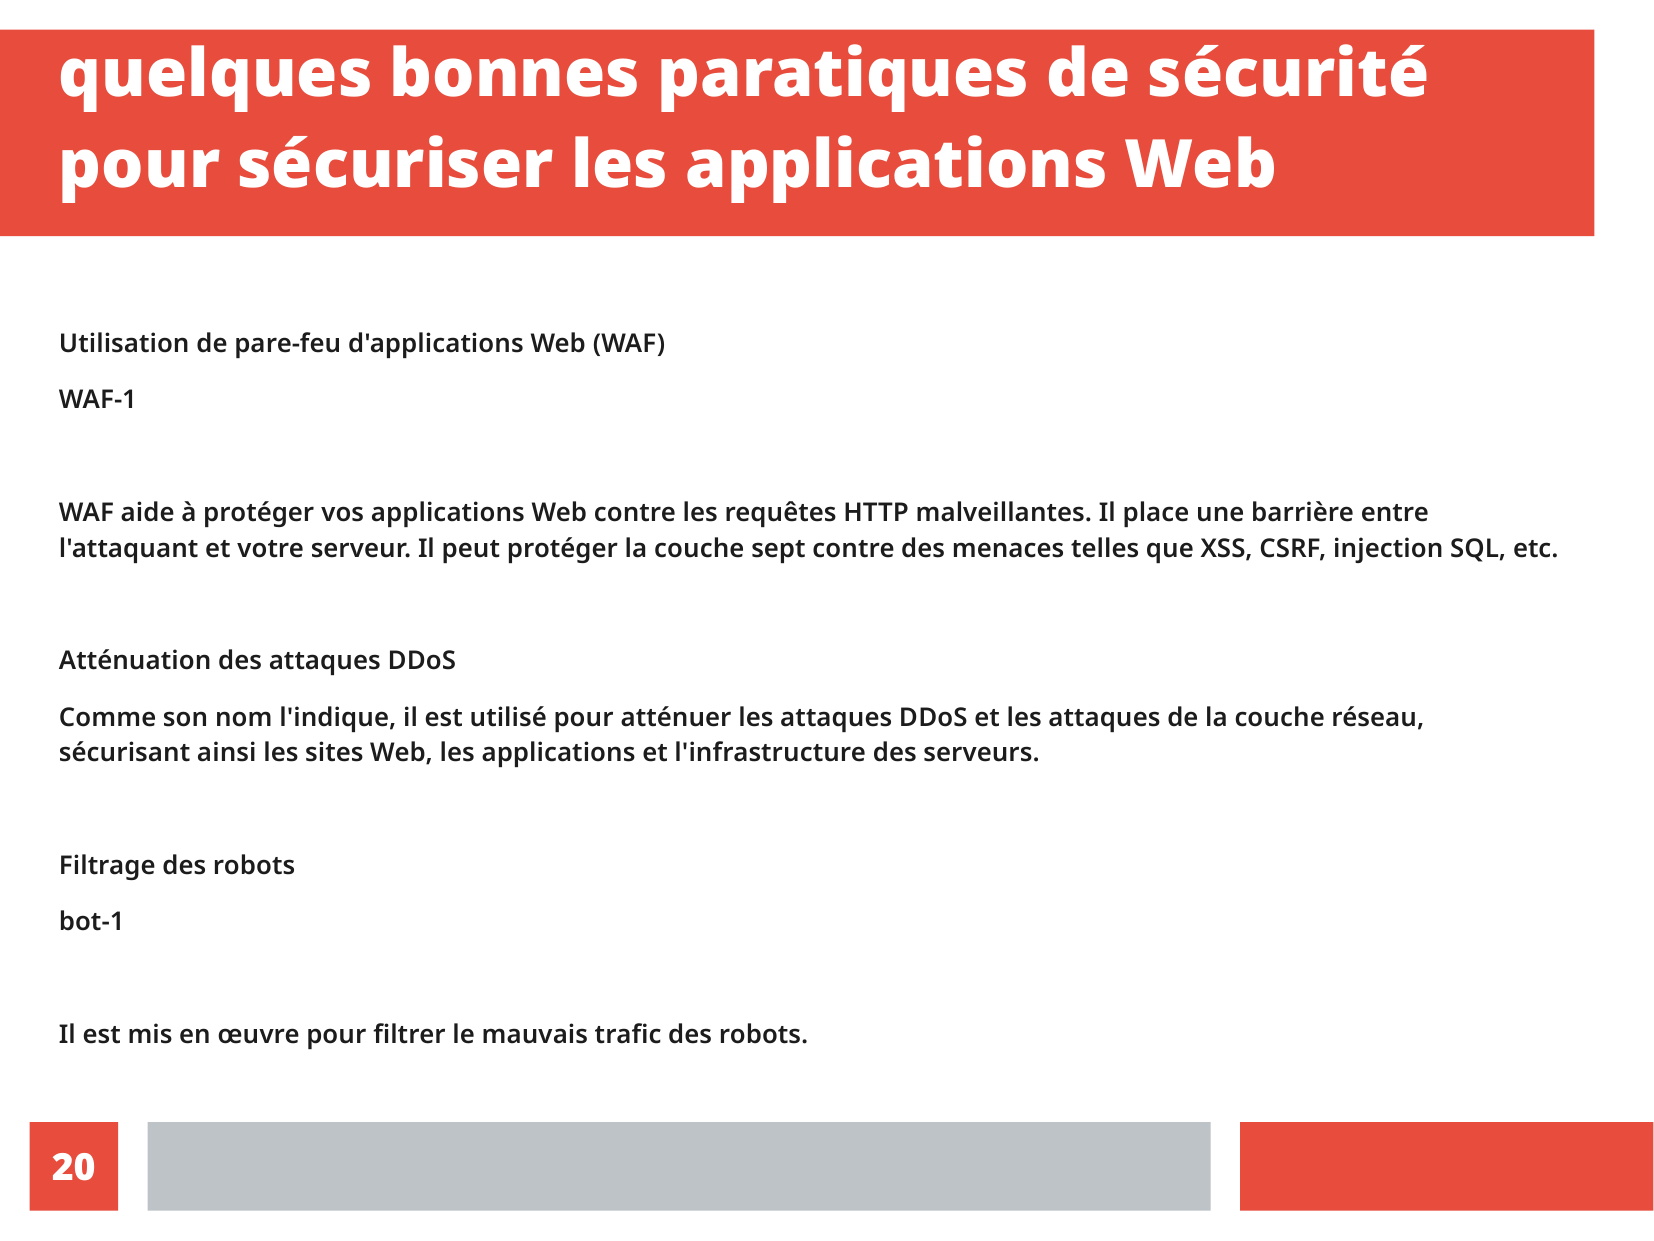

# quelques bonnes paratiques de sécurité pour sécuriser les applications Web
Utilisation de pare-feu d'applications Web (WAF)
WAF-1
WAF aide à protéger vos applications Web contre les requêtes HTTP malveillantes. Il place une barrière entre l'attaquant et votre serveur. Il peut protéger la couche sept contre des menaces telles que XSS, CSRF, injection SQL, etc.
Atténuation des attaques DDoS
Comme son nom l'indique, il est utilisé pour atténuer les attaques DDoS et les attaques de la couche réseau, sécurisant ainsi les sites Web, les applications et l'infrastructure des serveurs.
Filtrage des robots
bot-1
Il est mis en œuvre pour filtrer le mauvais trafic des robots.
20